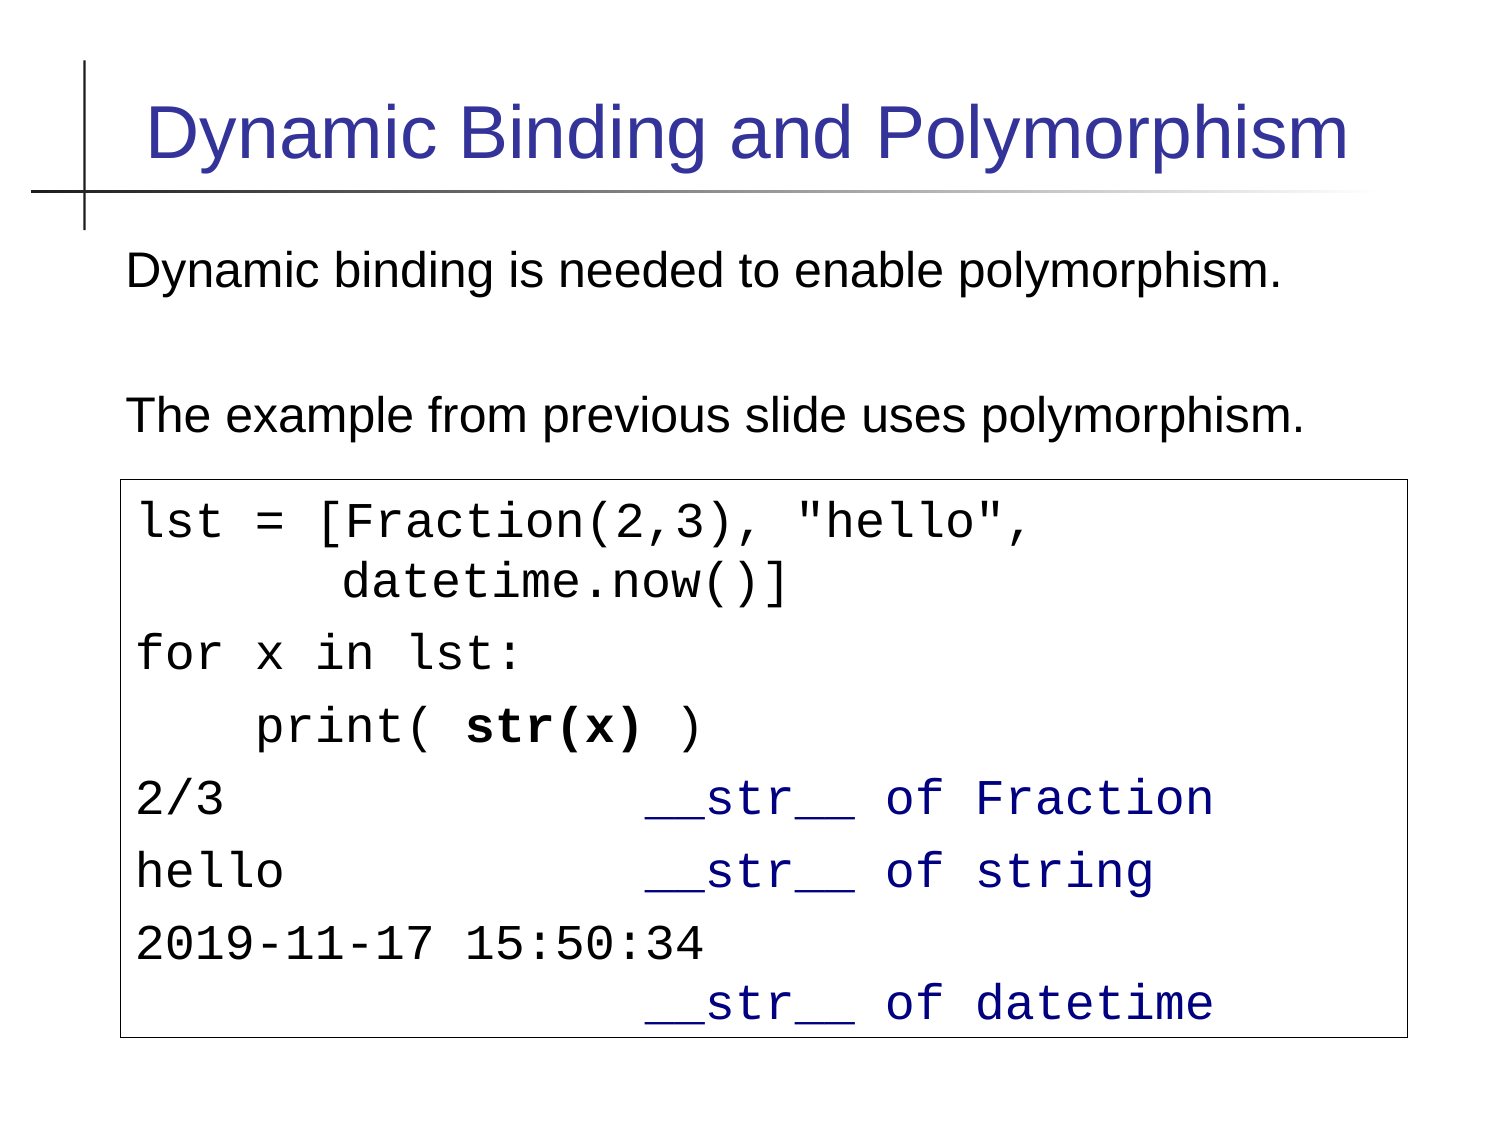

# Dynamic Binding and Polymorphism
Dynamic binding is needed to enable polymorphism.
The example from previous slide uses polymorphism.
lst = [Fraction(2,3), "hello",
 datetime.now()]
for x in lst:
 print( str(x) )
2/3 __str__ of Fraction
hello __str__ of string
2019-11-17 15:50:34
 __str__ of datetime